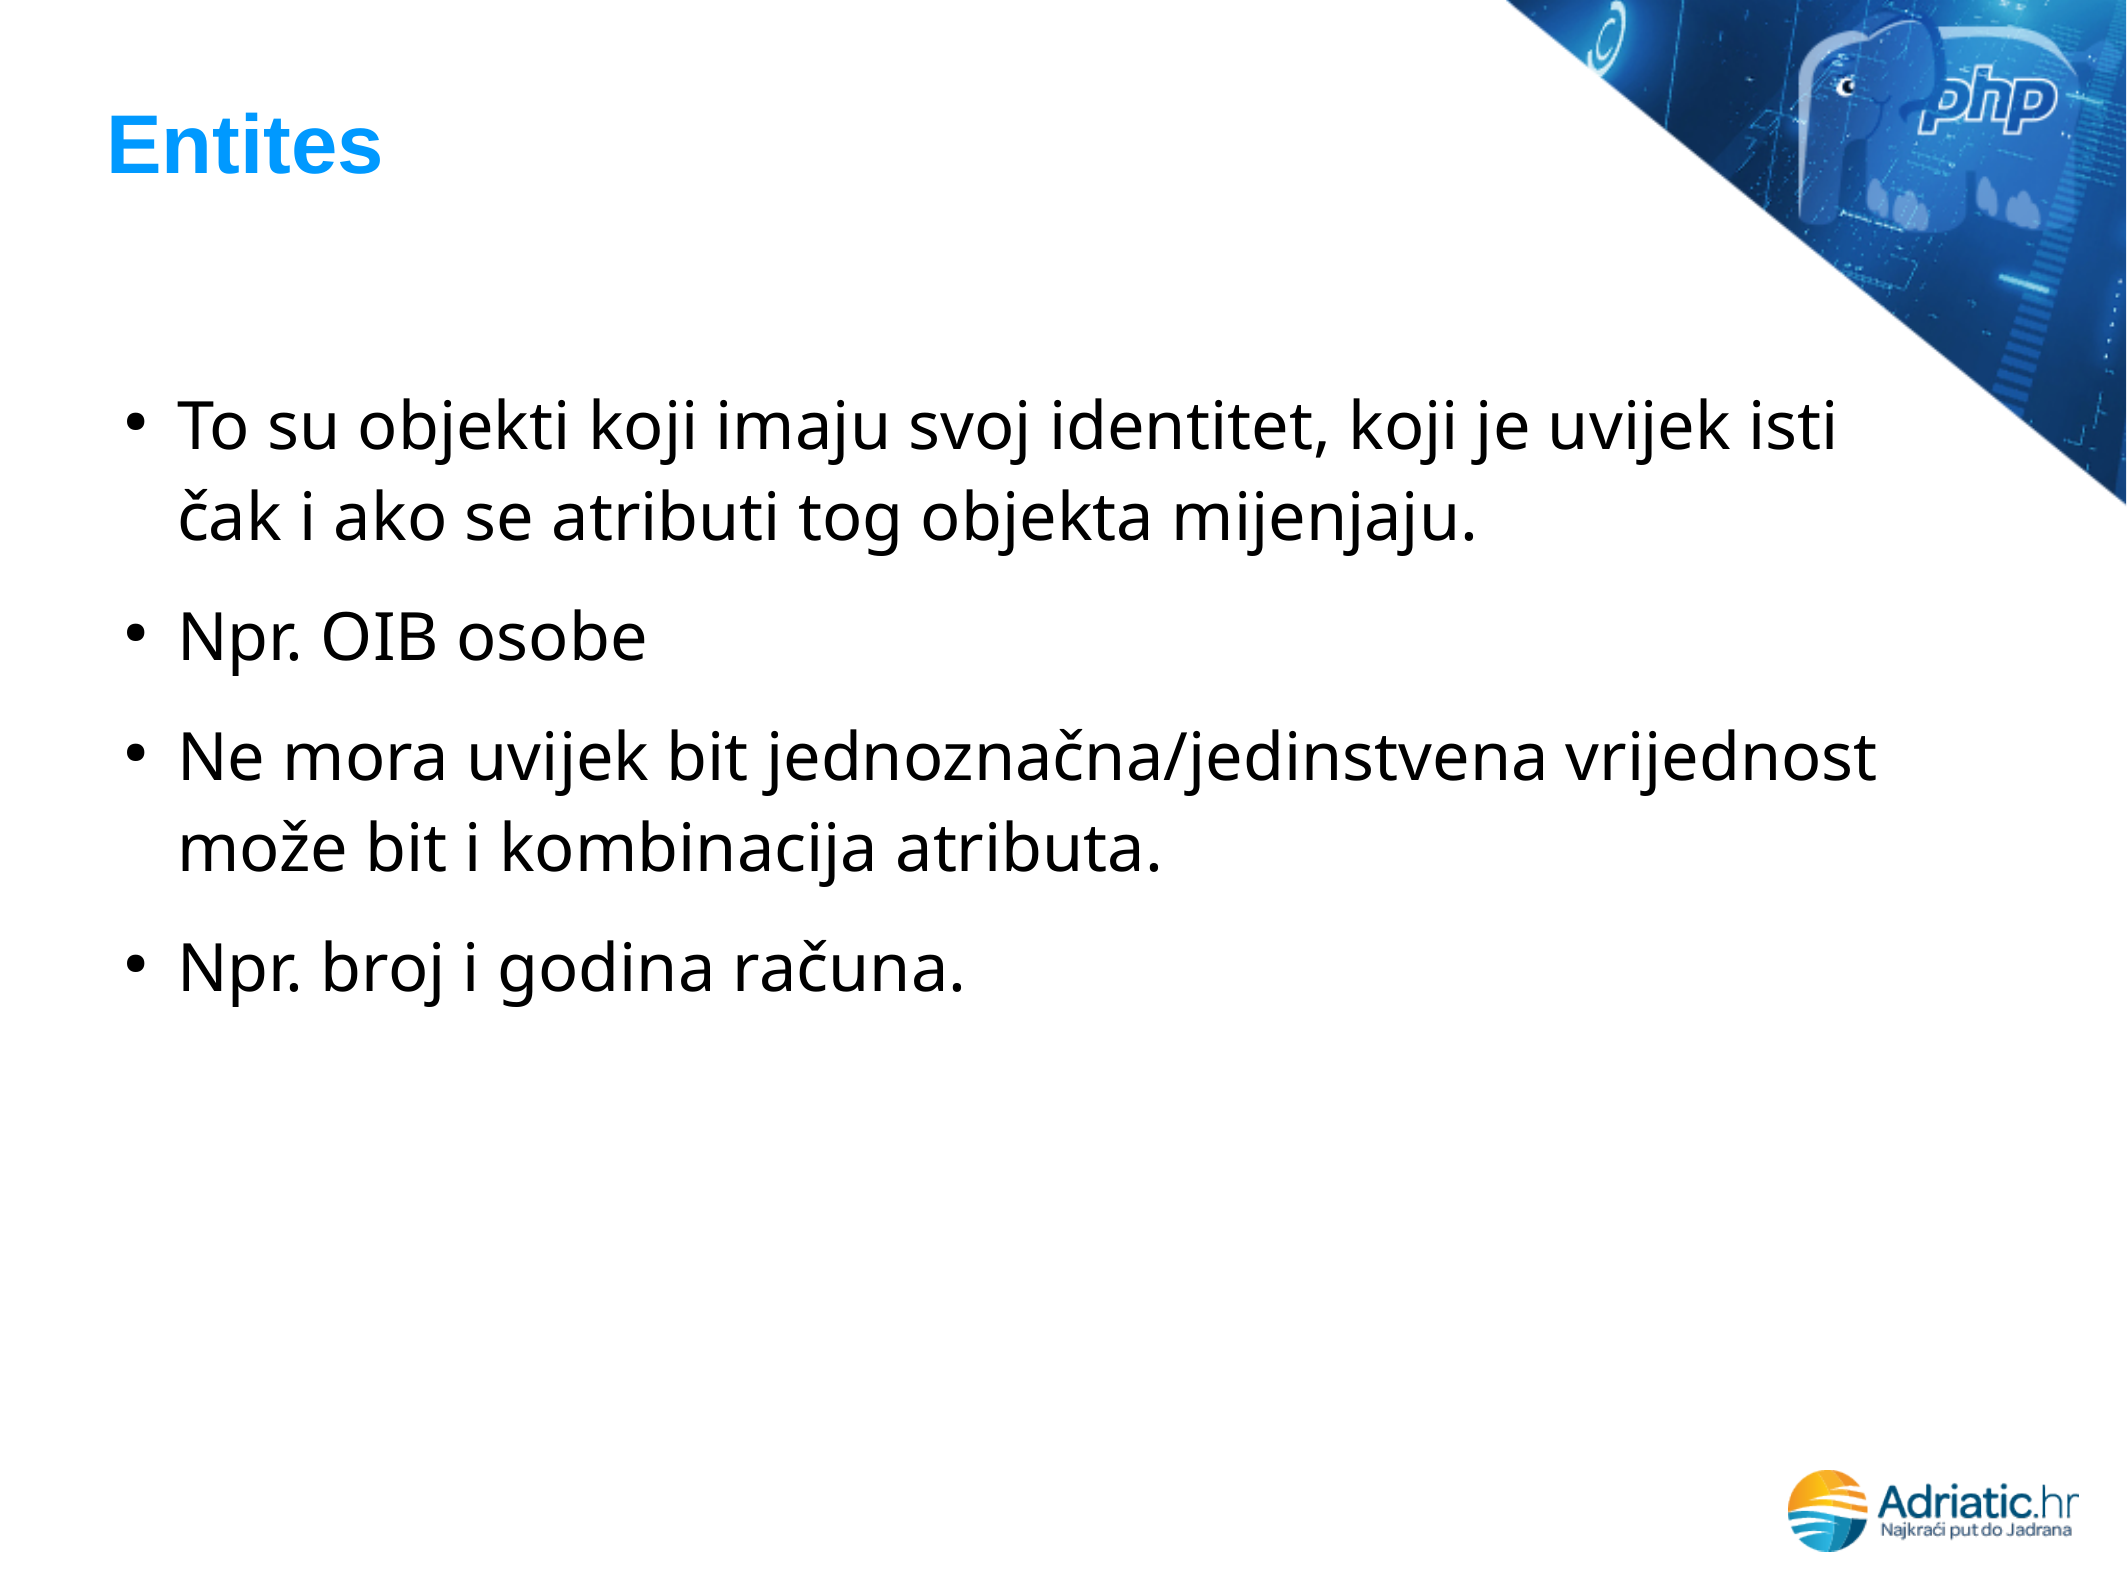

# Entites
To su objekti koji imaju svoj identitet, koji je uvijek isti čak i ako se atributi tog objekta mijenjaju.
Npr. OIB osobe
Ne mora uvijek bit jednoznačna/jedinstvena vrijednost može bit i kombinacija atributa.
Npr. broj i godina računa.